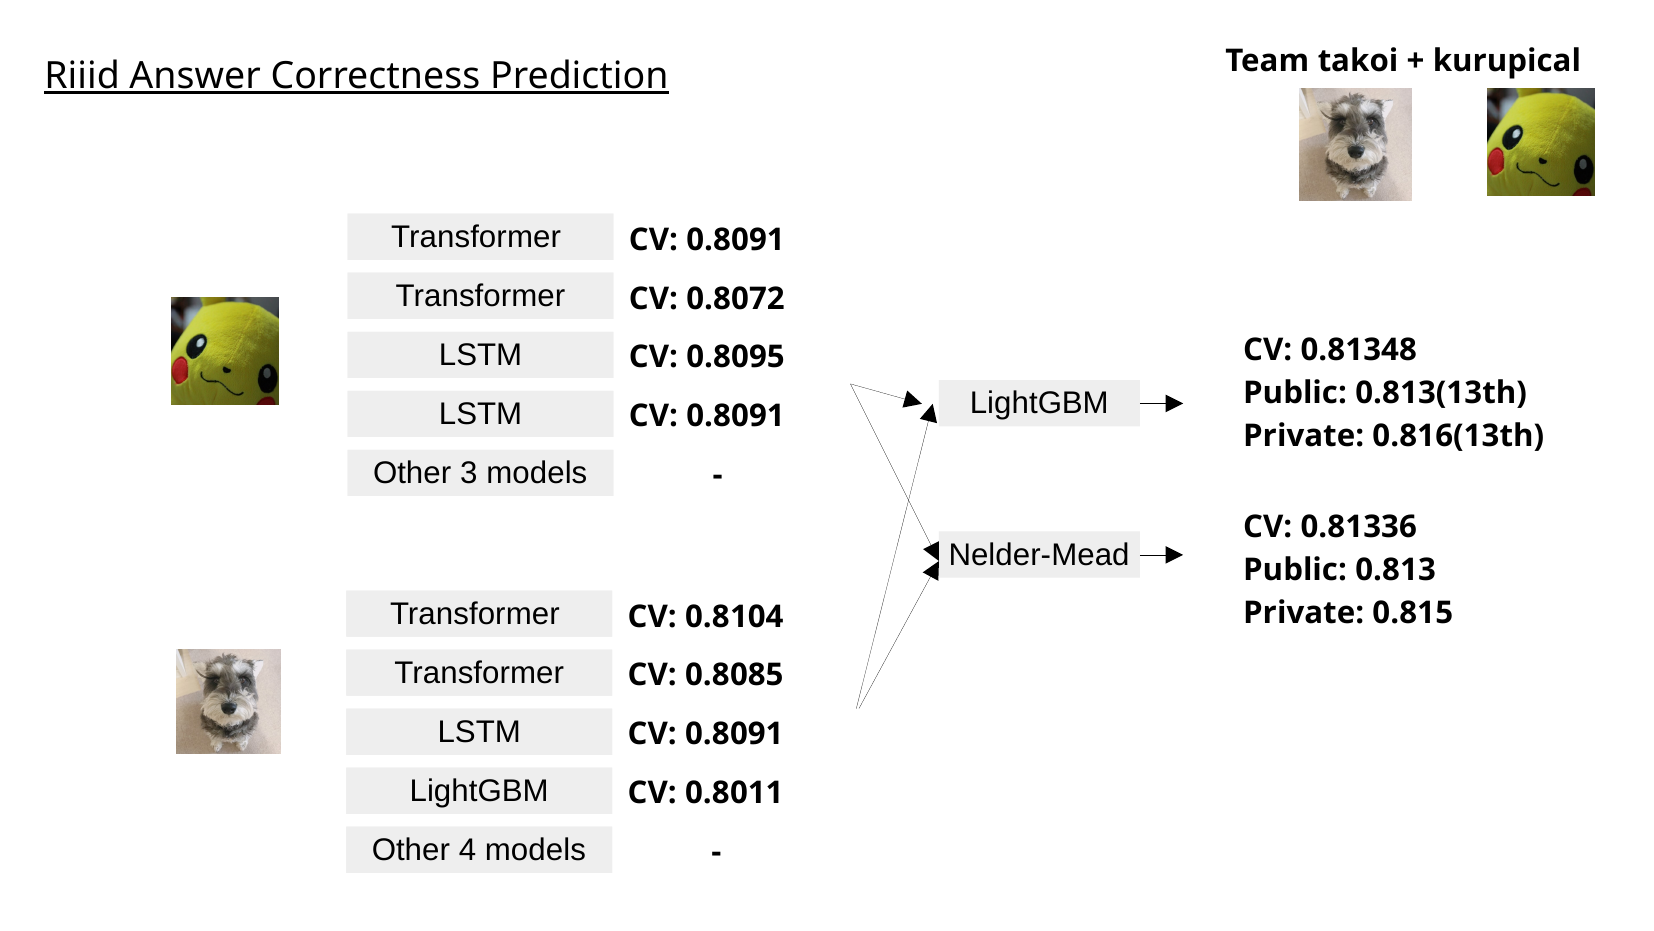

Riiid Answer Correctness Prediction
Team takoi + kurupical
Transformer
Transformer
CV: 0.8091
Transformer
Transformer
CV: 0.8072
CV: 0.81348
Public: 0.813(13th)
Private: 0.816(13th)
LSTM
LSTM
CV: 0.8095
LightGBM
LSTM
LSTM
CV: 0.8091
TCN
Other 3 models
-
CV: 0.81336
Public: 0.813
Private: 0.815
Nelder-Mead
Transformer
Transformer
CV: 0.8104
Transformer
Transformer
CV: 0.8085
LSTM
LSTM
CV: 0.8091
LSTM
LightGBM
CV: 0.8011
TCN
Other 4 models
-